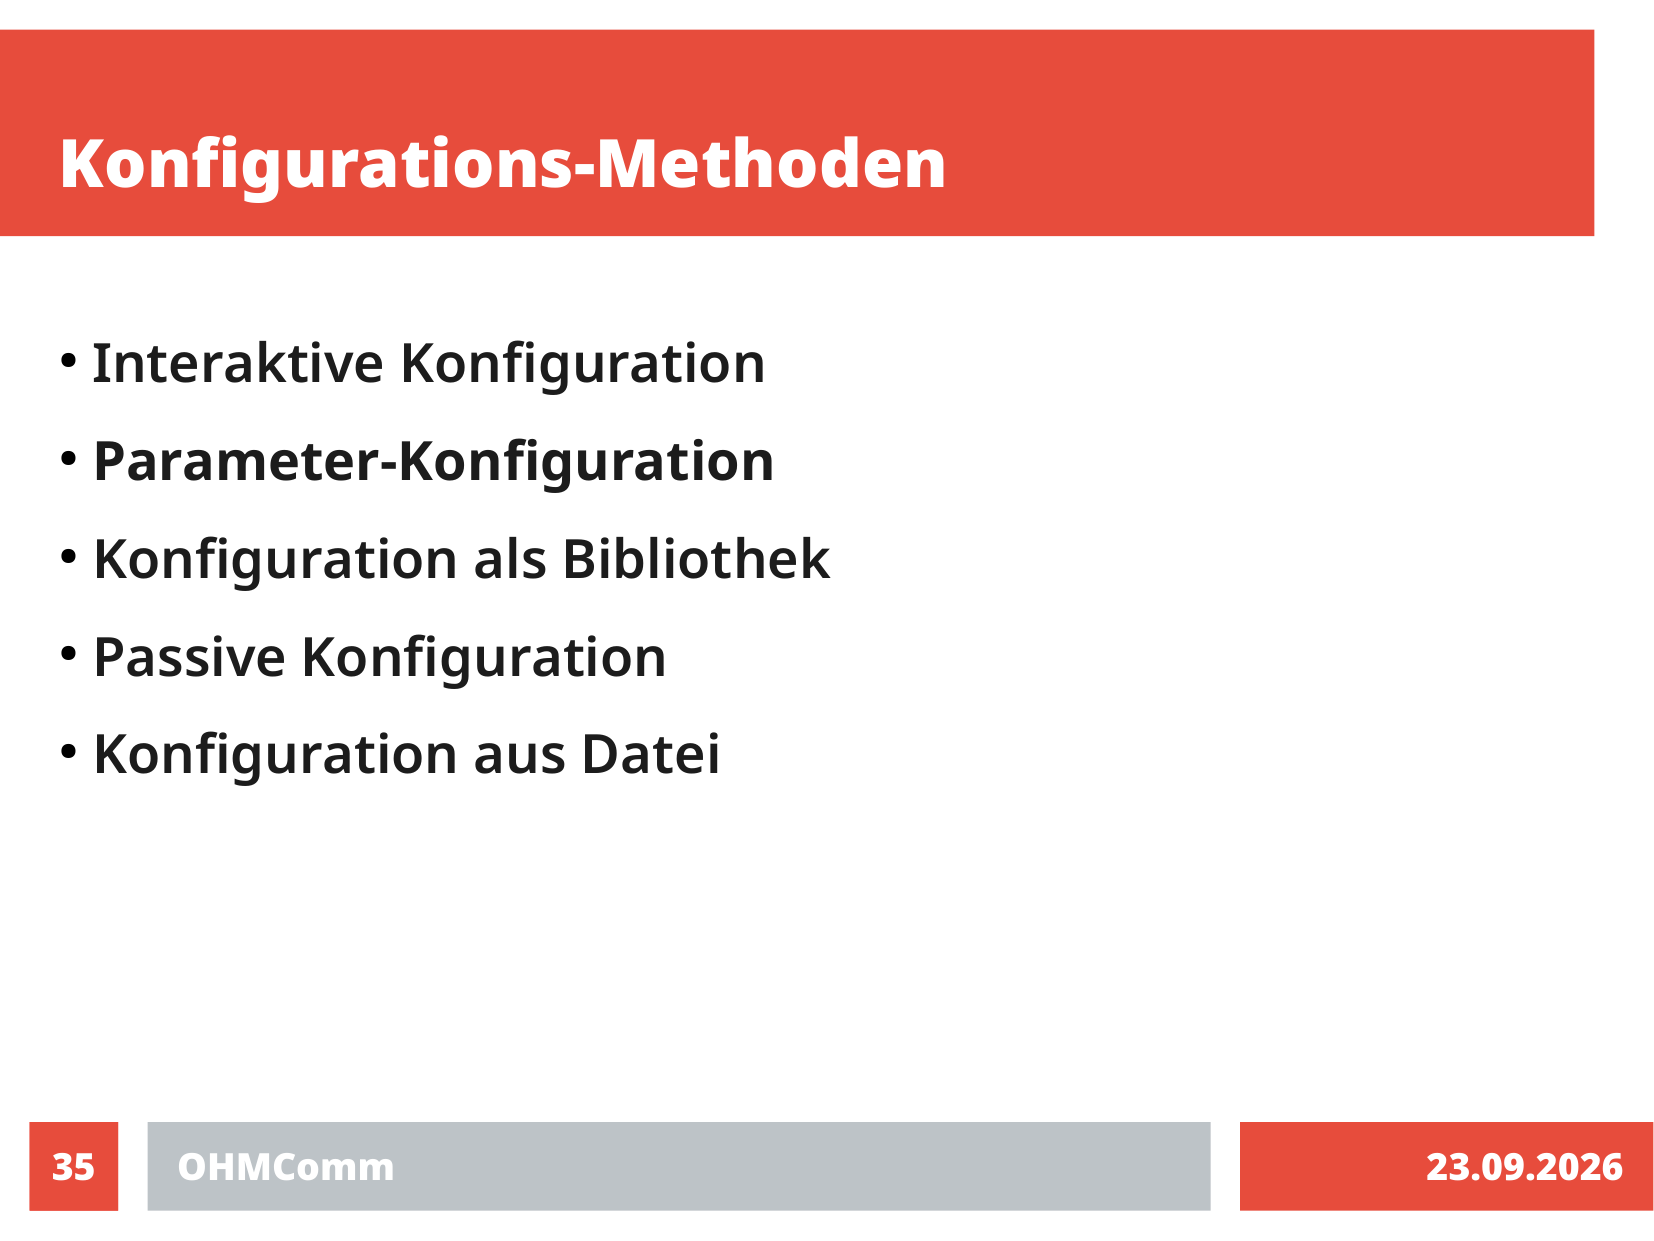

# Konfigurations-Methoden
 Interaktive Konfiguration
 Parameter-Konfiguration
 Konfiguration als Bibliothek
 Passive Konfiguration
 Konfiguration aus Datei
35
OHMComm